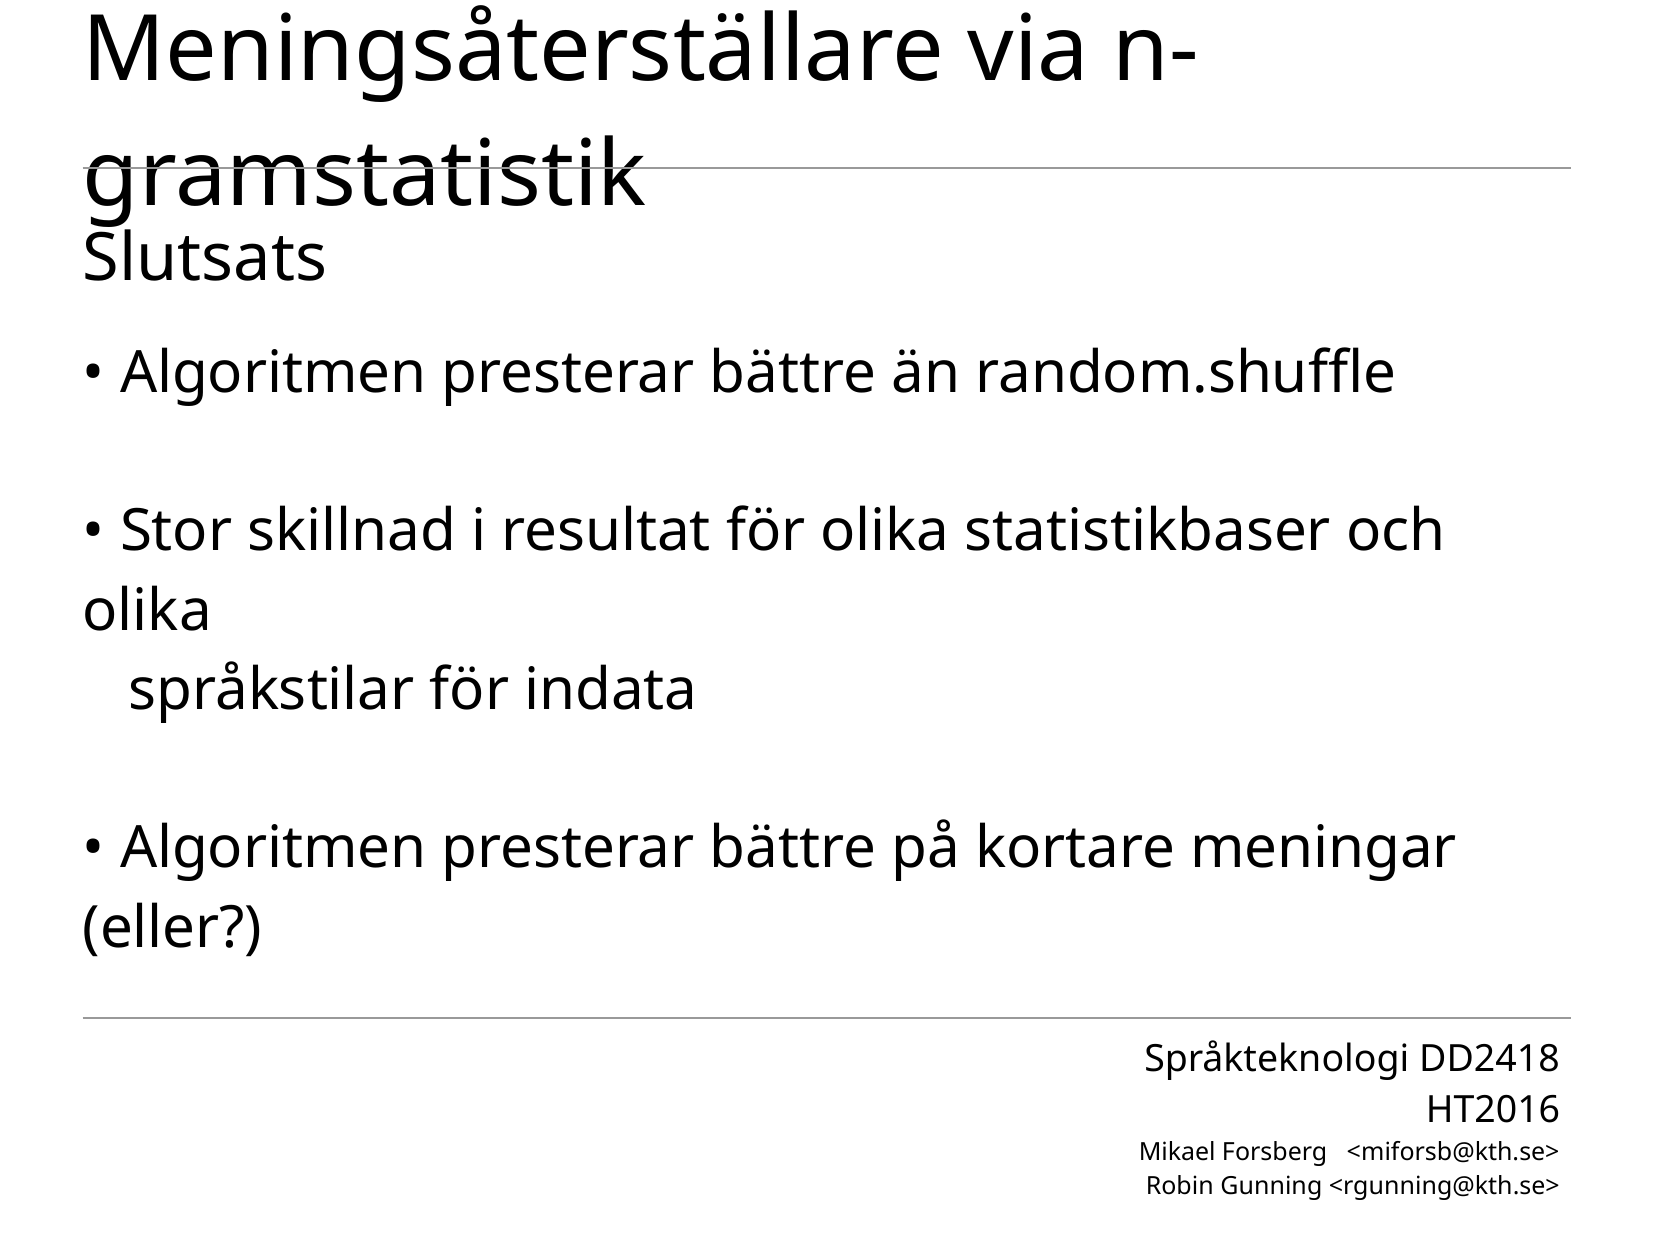

# Meningsåterställare via n-gramstatistik
Slutsats
• Algoritmen presterar bättre än random.shuffle
• Stor skillnad i resultat för olika statistikbaser och olika
 språkstilar för indata
• Algoritmen presterar bättre på kortare meningar (eller?)
Språkteknologi DD2418 HT2016
Mikael Forsberg <miforsb@kth.se>
Robin Gunning <rgunning@kth.se>